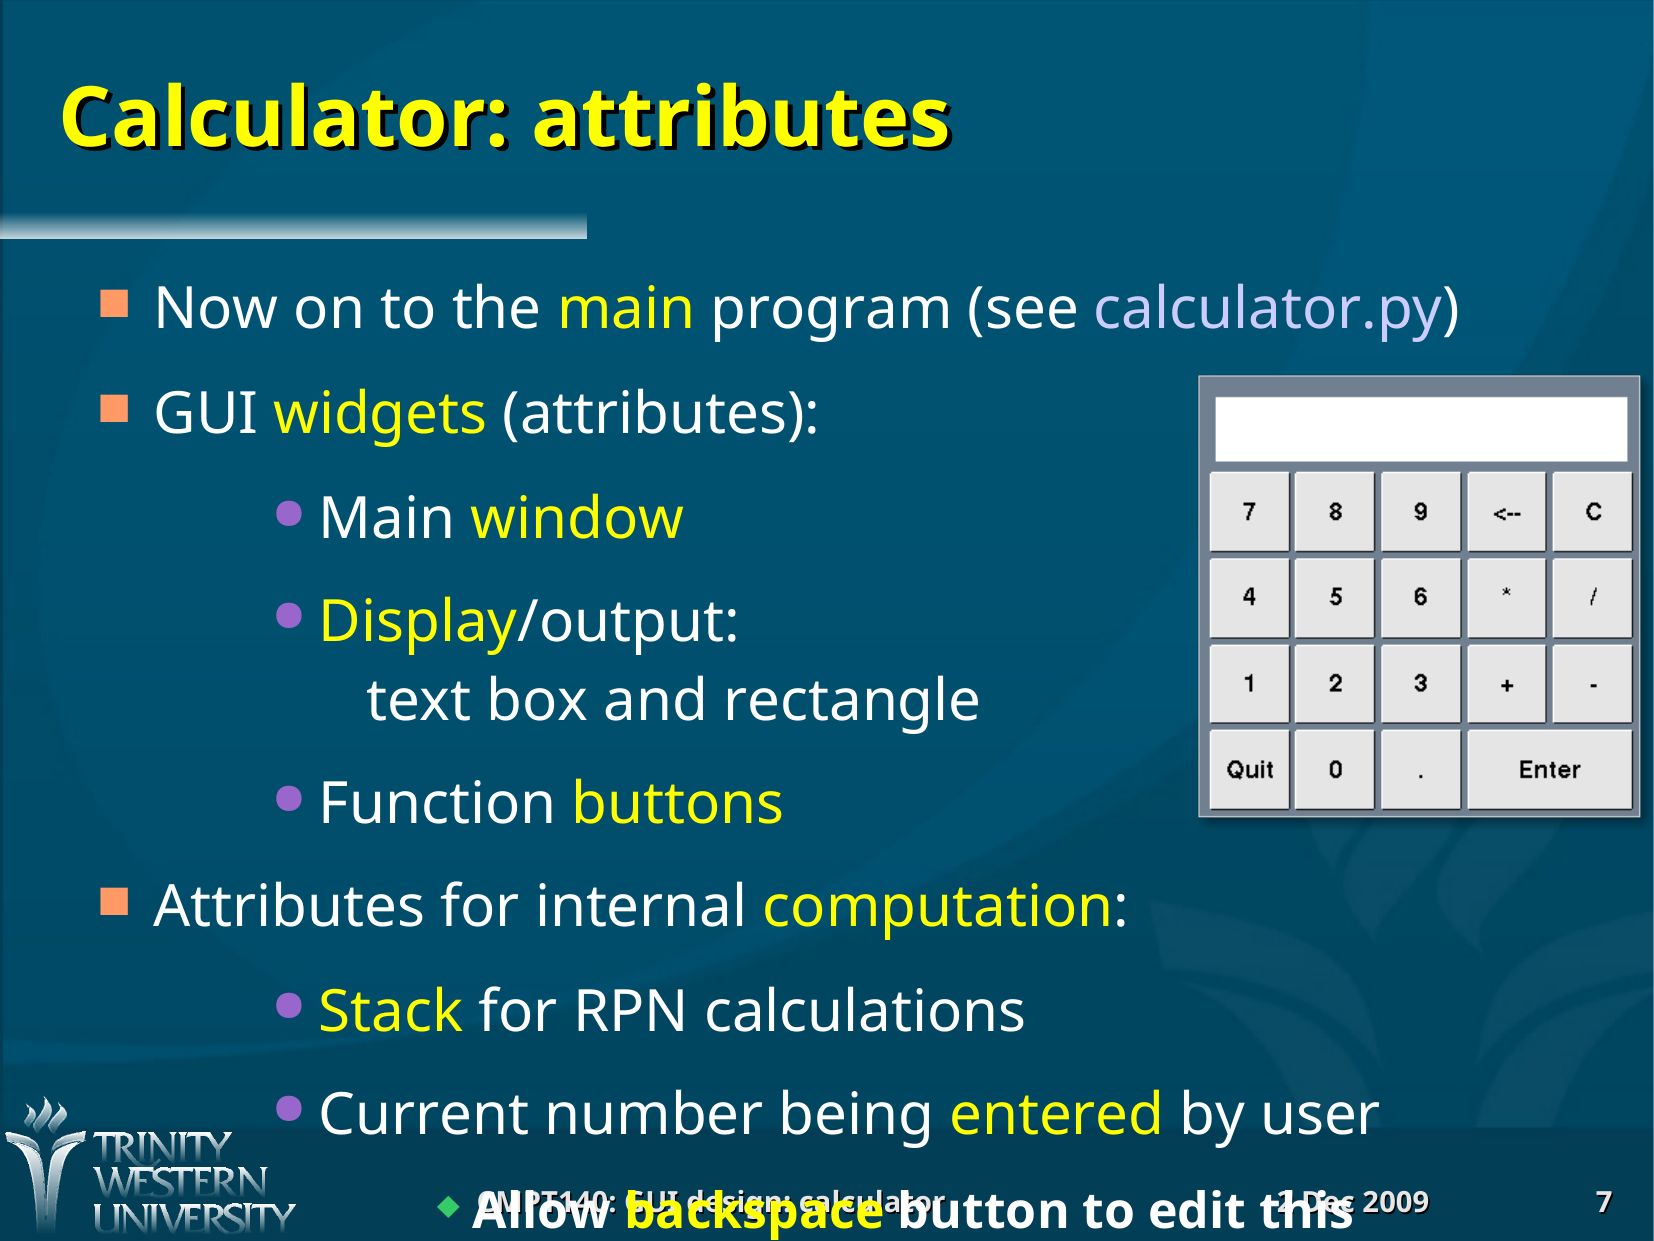

# Calculator: attributes
Now on to the main program (see calculator.py)
GUI widgets (attributes):
Main window
Display/output:
text box and rectangle
Function buttons
Attributes for internal computation:
Stack for RPN calculations
Current number being entered by user
Allow backspace button to edit this
CMPT140: GUI design: calculator
2 Dec 2009
7